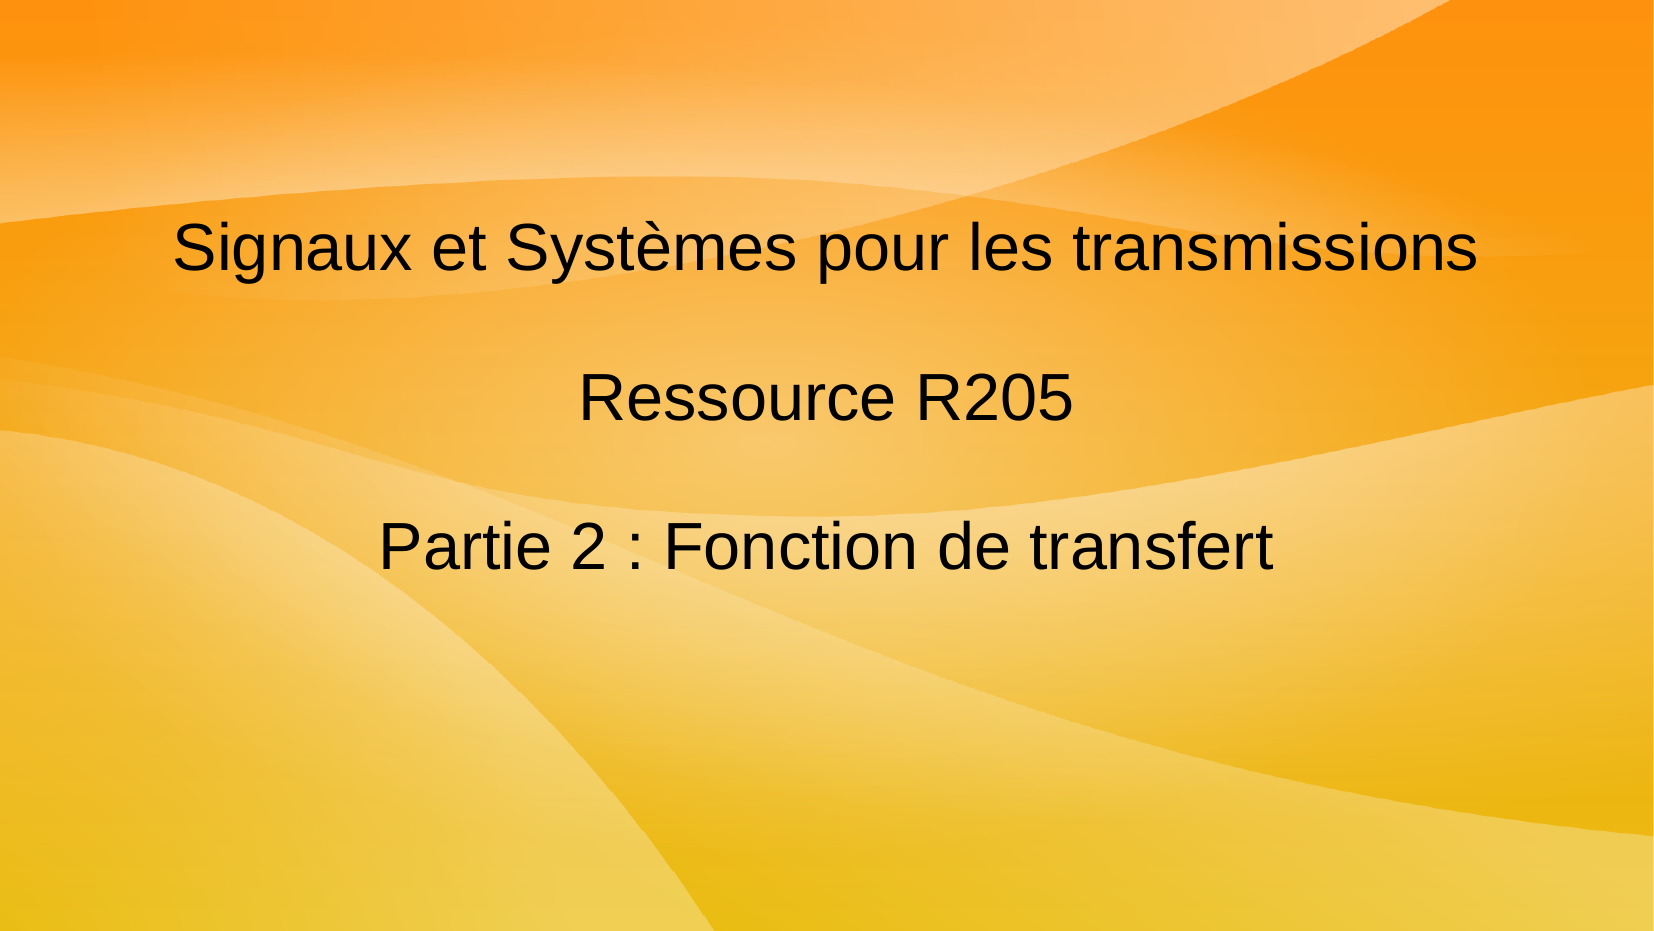

# Signaux et Systèmes pour les transmissions
Ressource R205
Partie 2 : Fonction de transfert